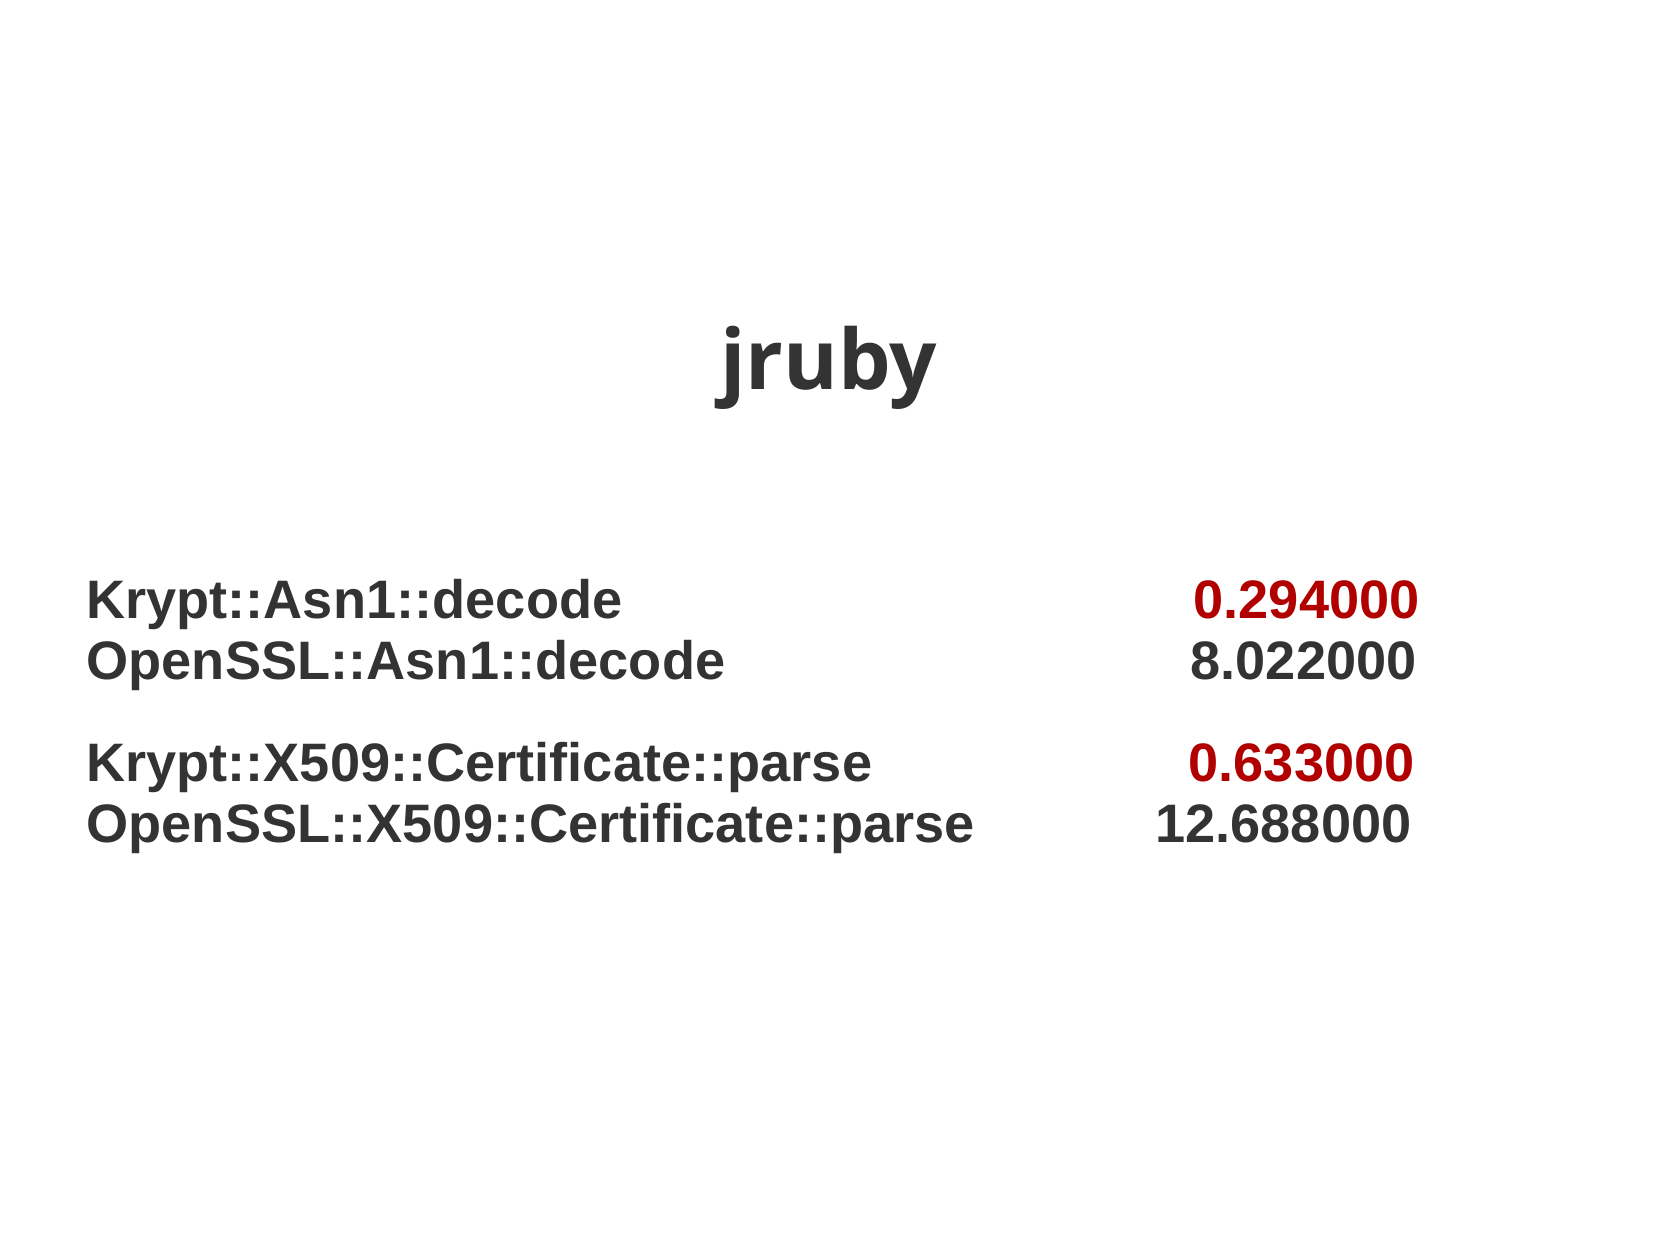

#
jruby
Krypt::Asn1::decode 0.294000
OpenSSL::Asn1::decode 8.022000
Krypt::X509::Certificate::parse 0.633000
OpenSSL::X509::Certificate::parse 12.688000